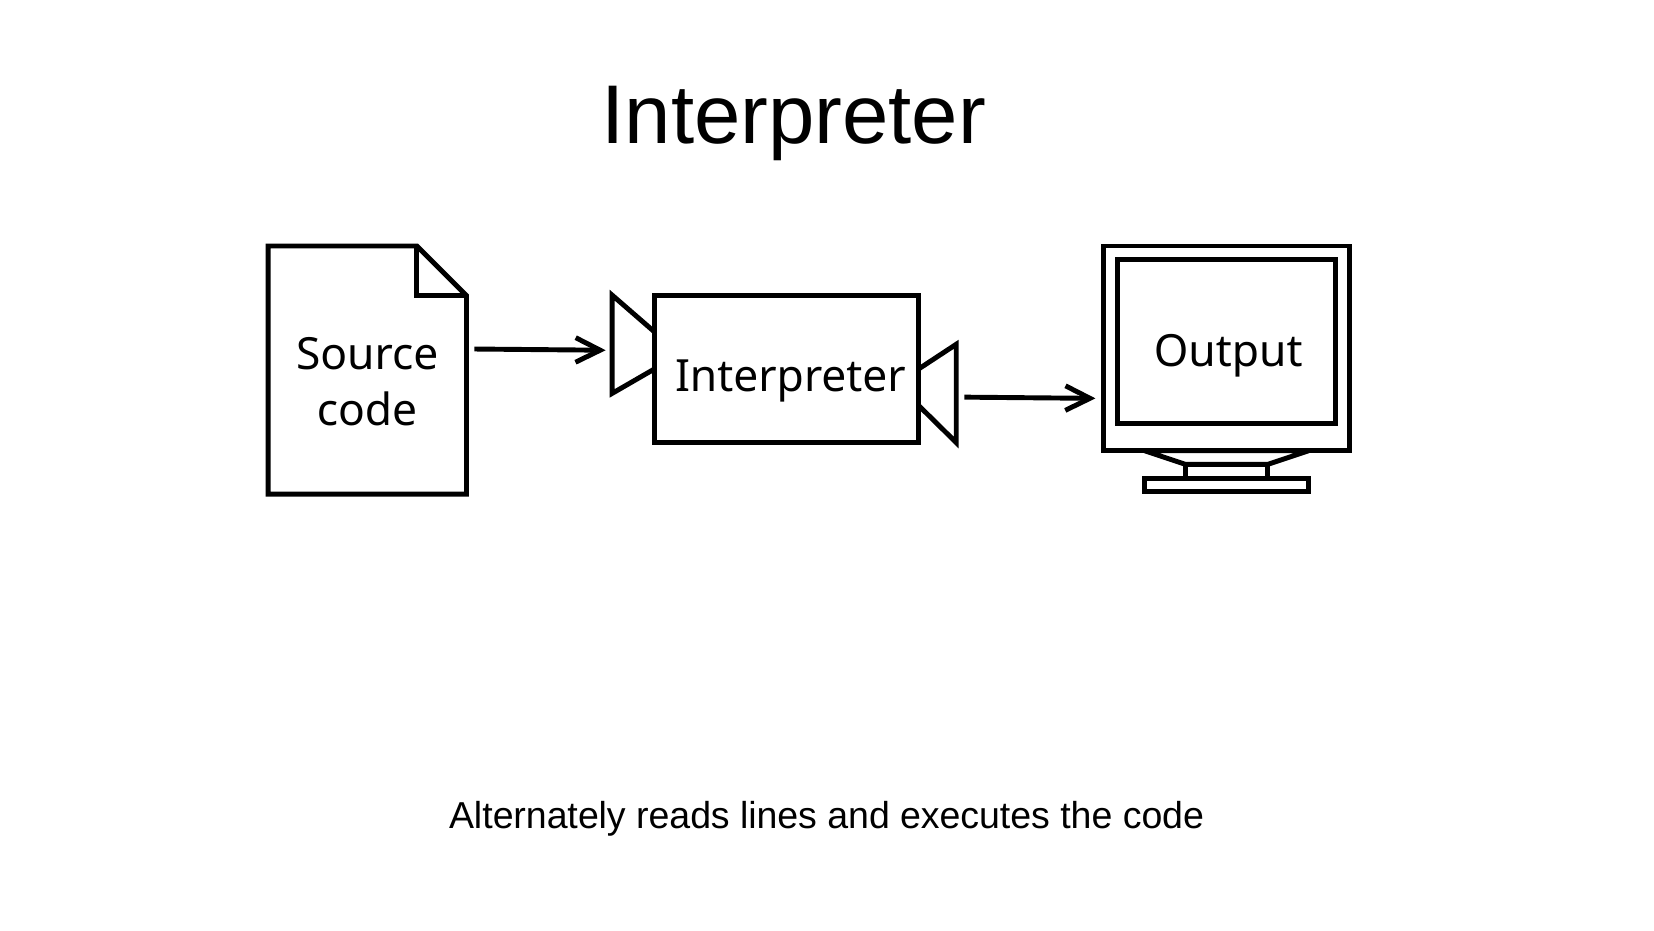

# Interpreter
Alternately reads lines and executes the code